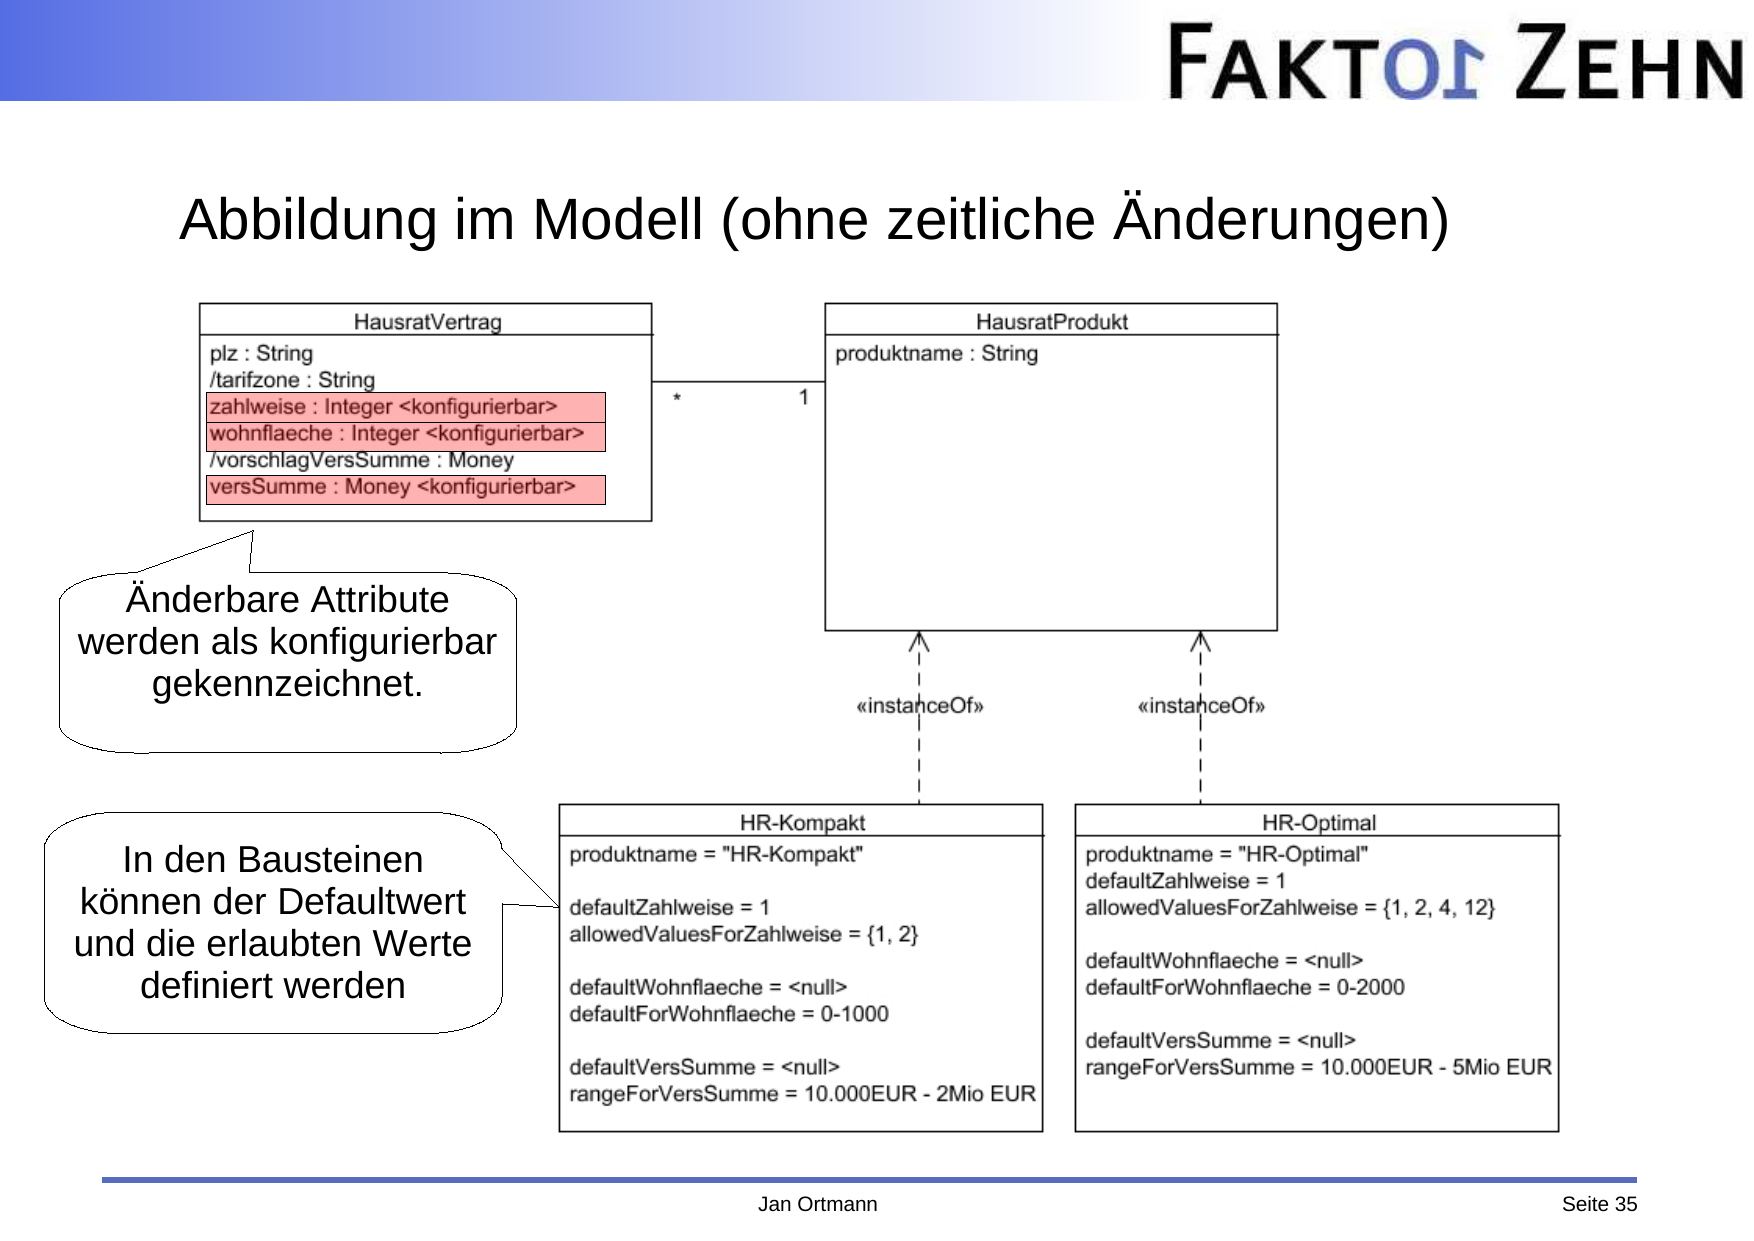

# Abbildung im Modell (ohne zeitliche Änderungen)
Änderbare Attribute werden als konfigurierbar
gekennzeichnet.
In den Bausteinen können der Defaultwert und die erlaubten Werte definiert werden